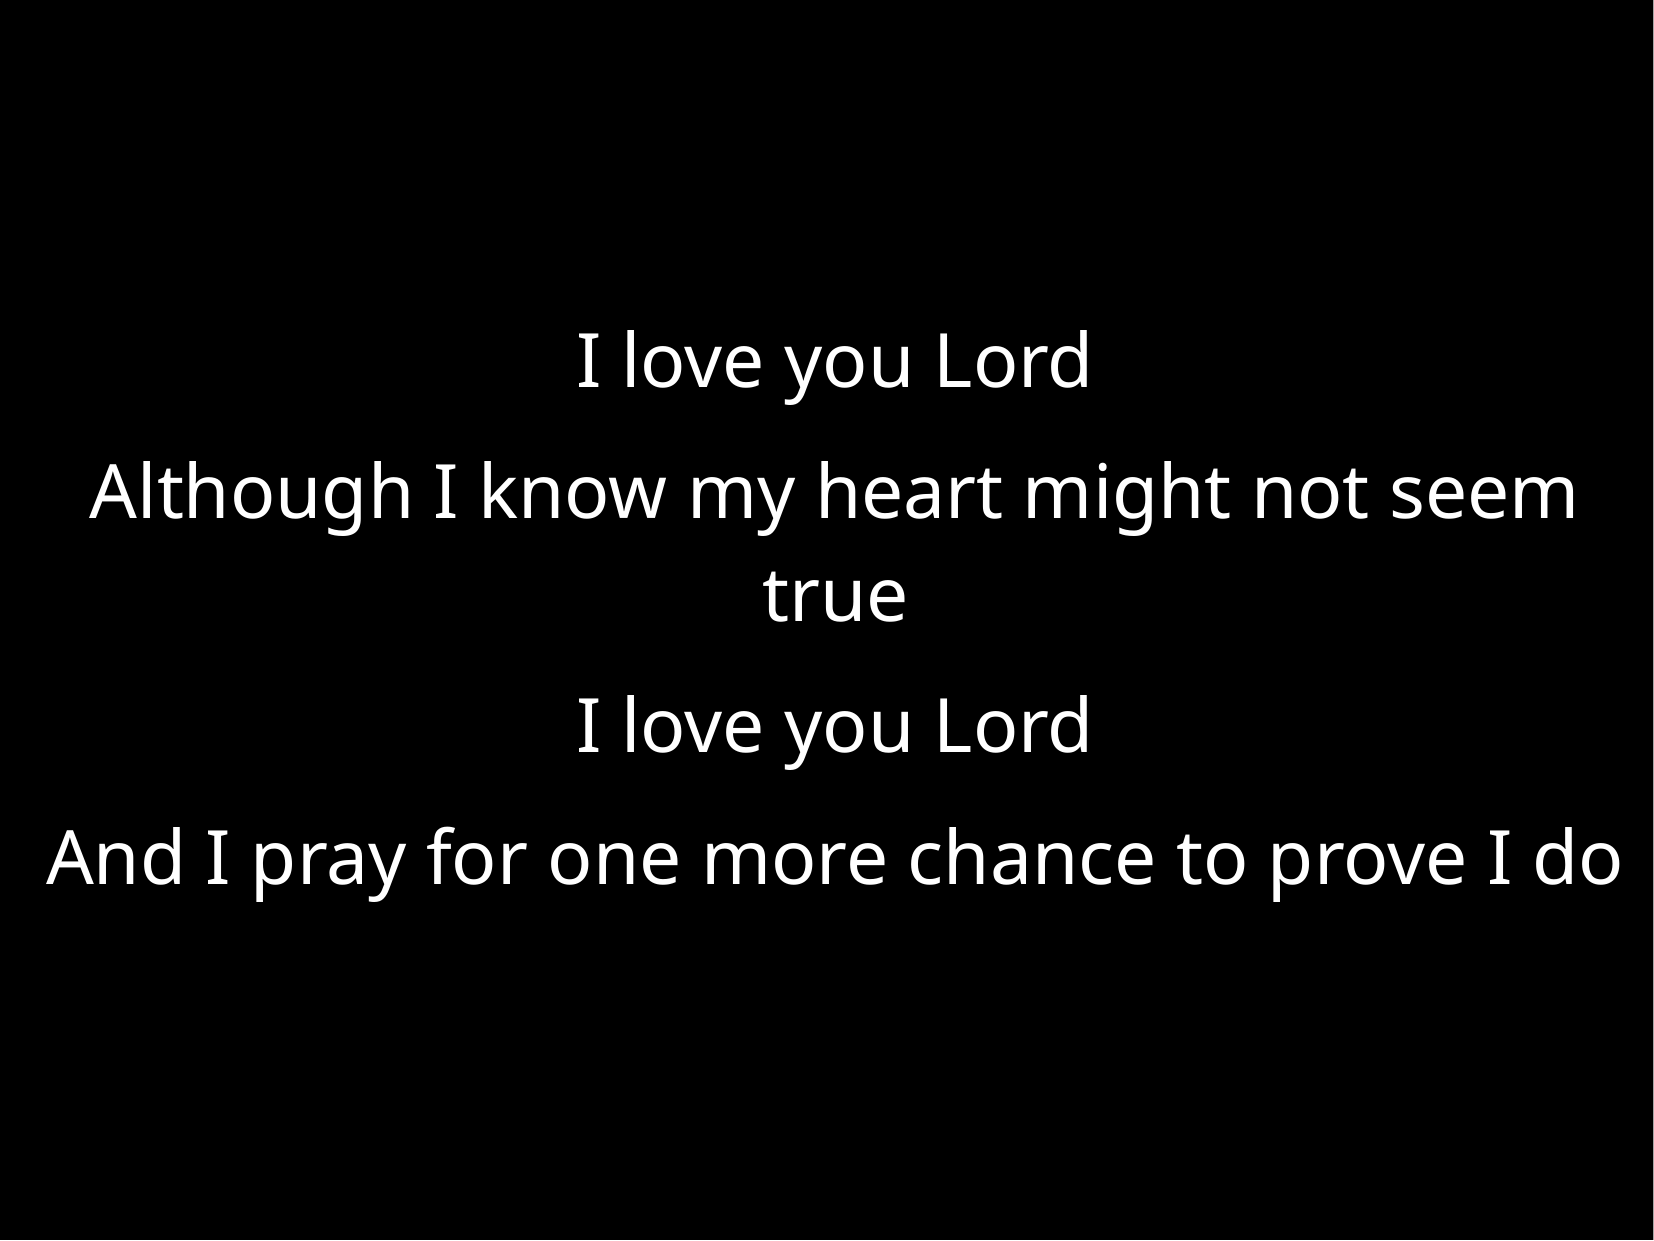

#
I love you Lord
Although I know my heart might not seem true
I love you Lord
And I pray for one more chance to prove I do